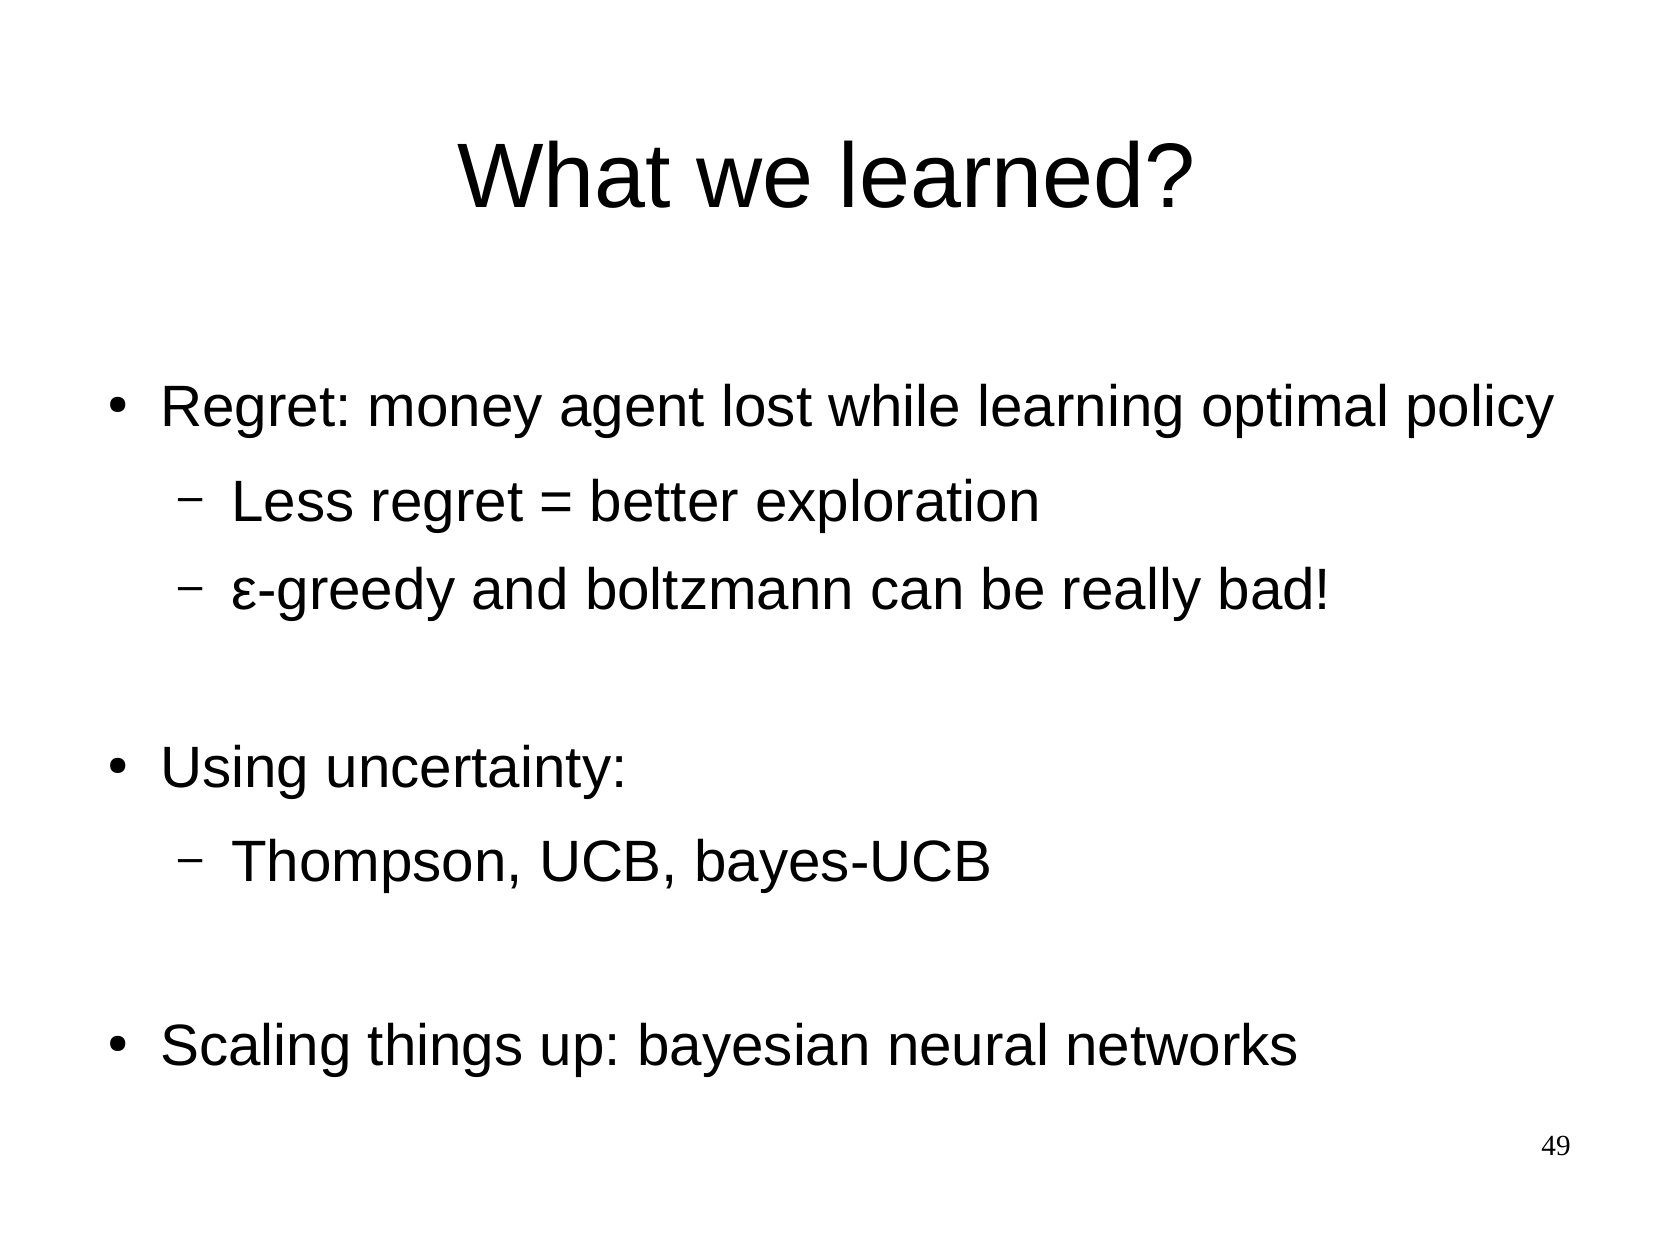

# What we learned?
Regret: money agent lost while learning optimal policy
Less regret = better exploration
ε-greedy and boltzmann can be really bad!
Using uncertainty:
Thompson, UCB, bayes-UCB
Scaling things up: bayesian neural networks
49